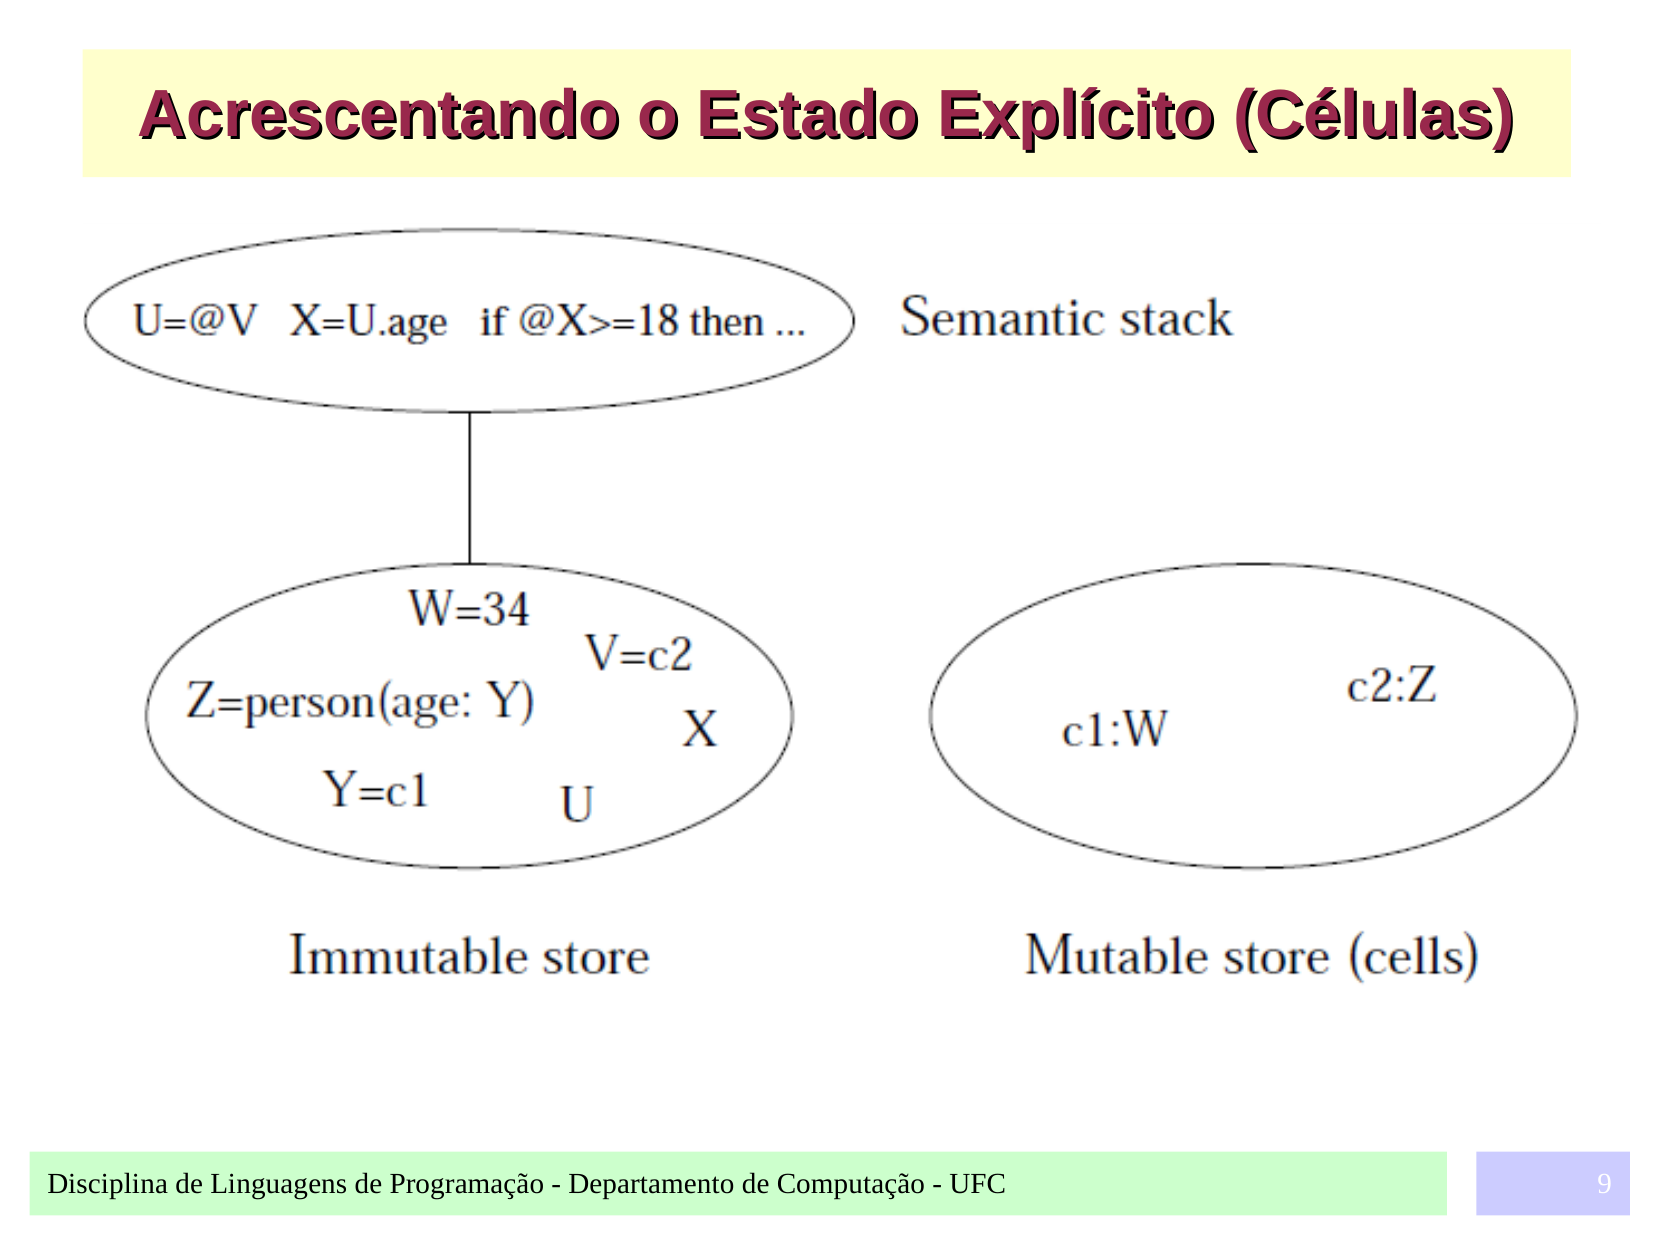

# Acrescentando o Estado Explícito (Células)
Disciplina de Linguagens de Programação - Departamento de Computação - UFC
9